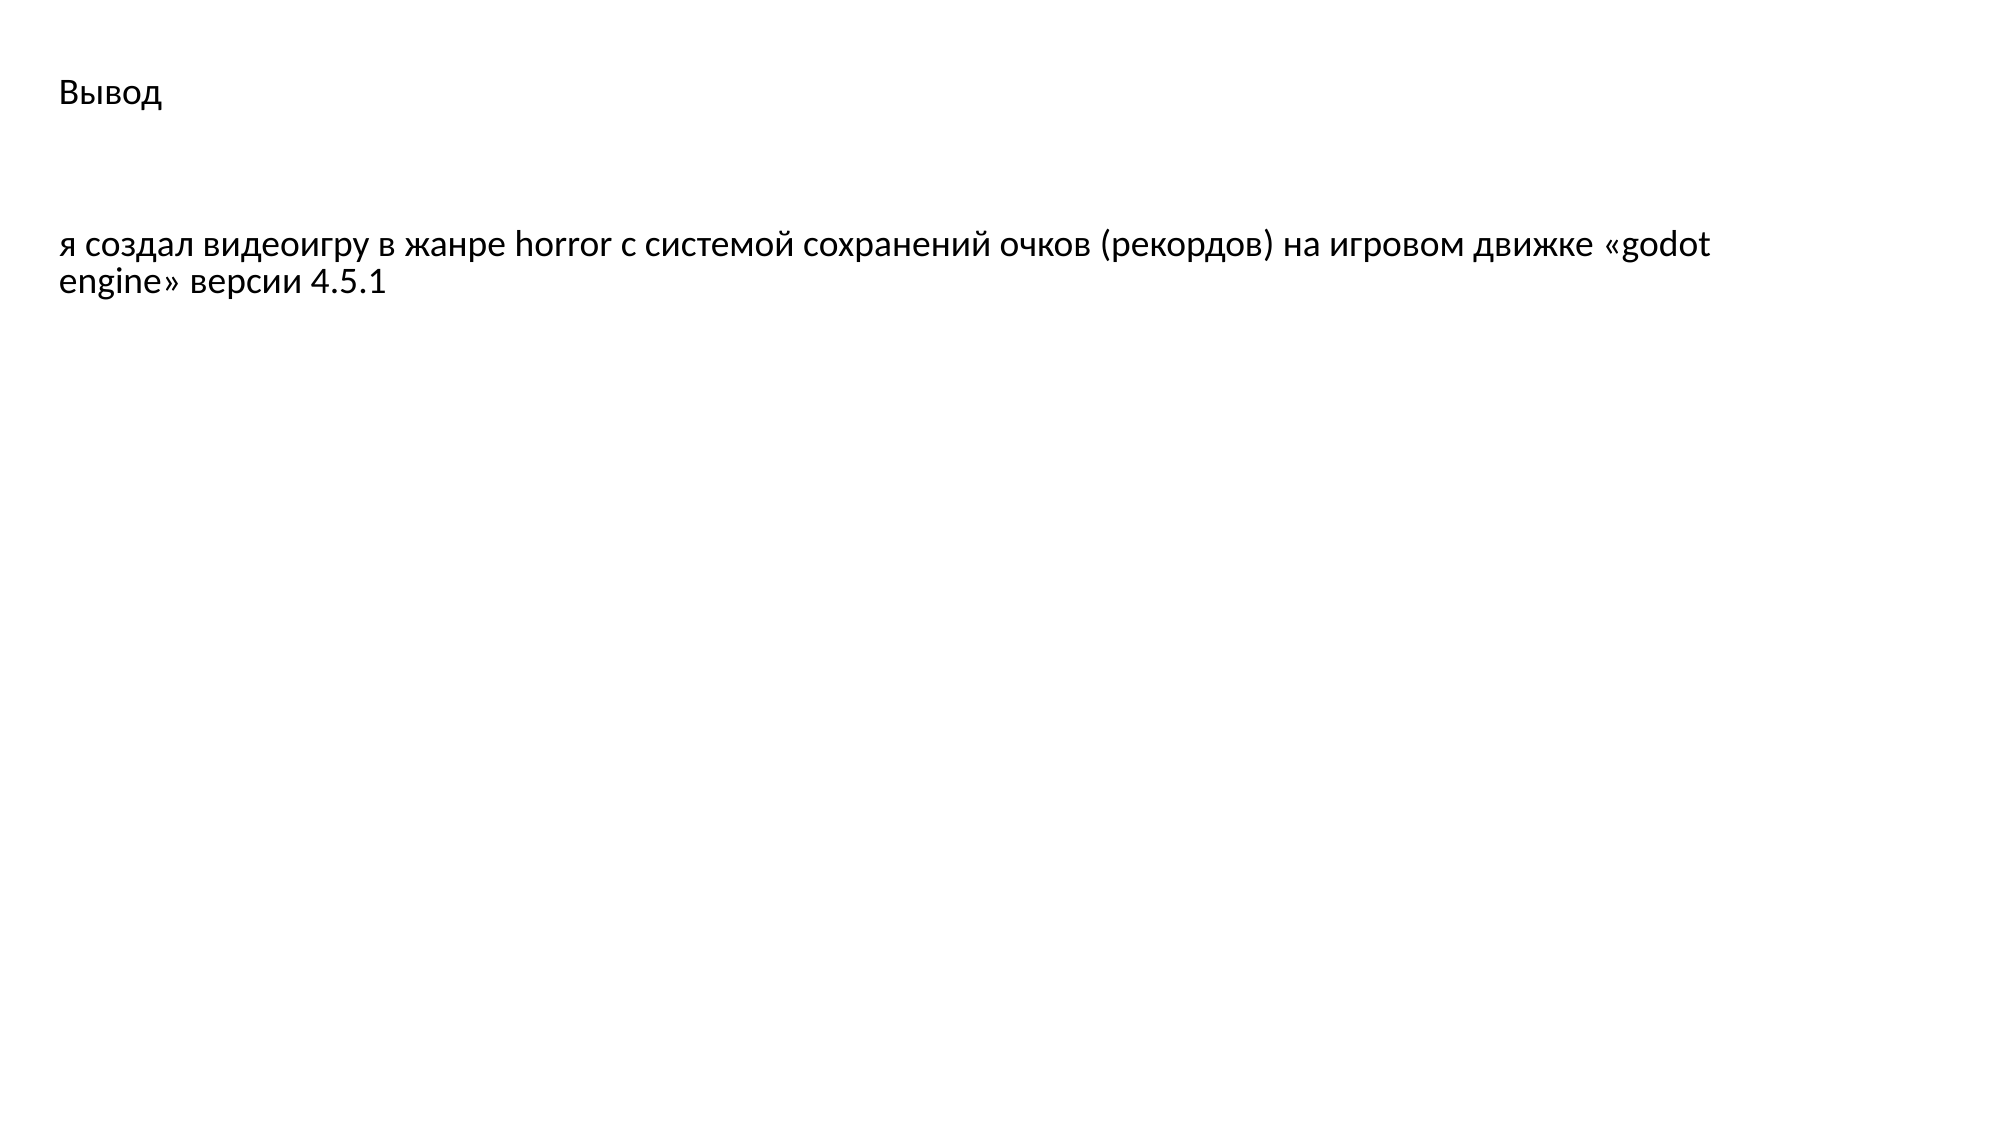

# Вывод я создал видеоигру в жанре horror с системой сохранений очков (рекордов) на игровом движке «godot engine» версии 4.5.1